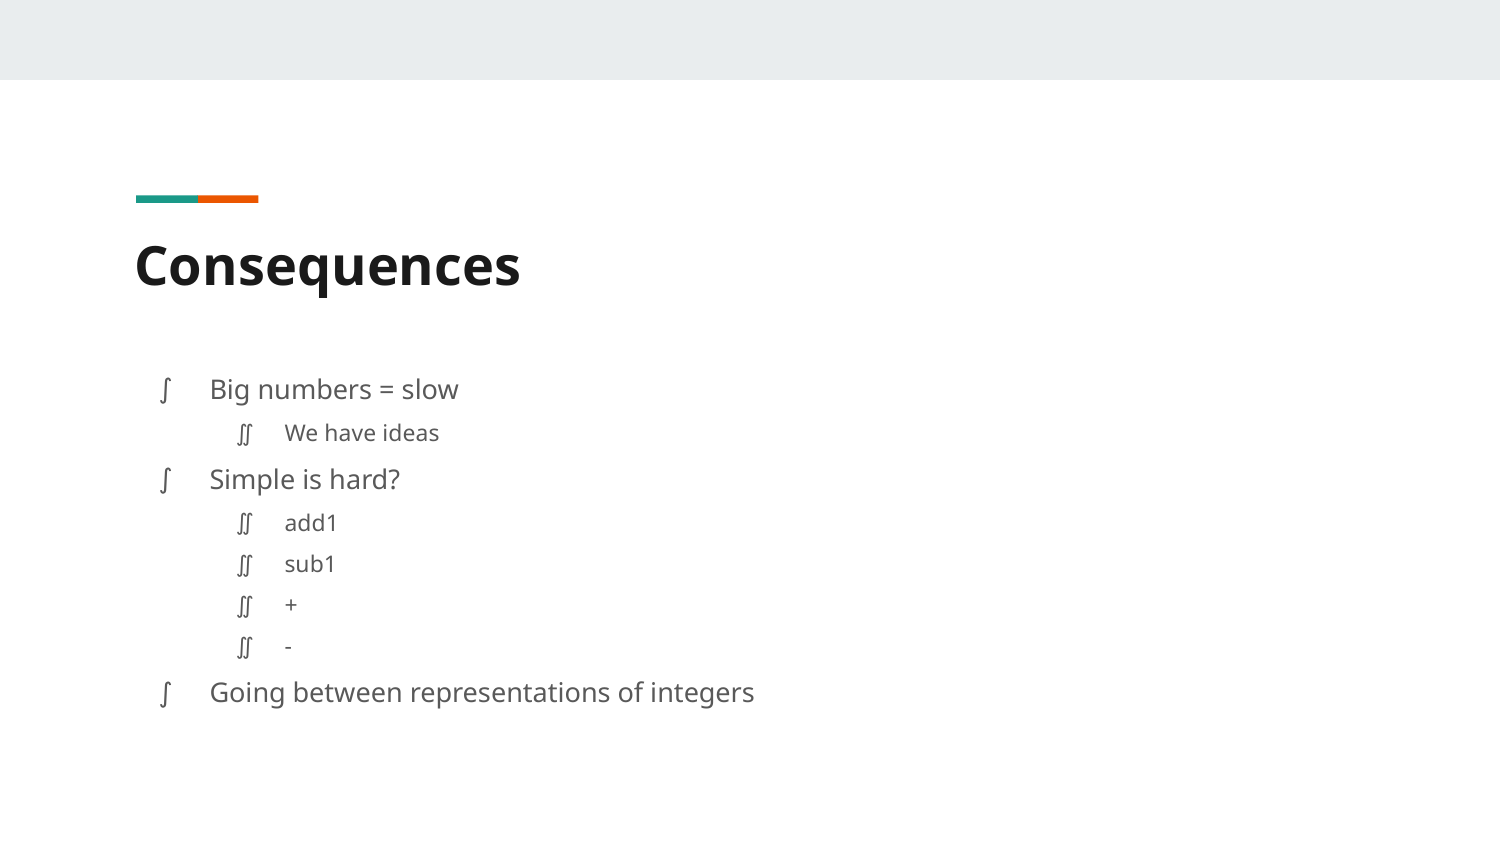

# Consequences
Big numbers = slow
We have ideas
Simple is hard?
add1
sub1
+
-
Going between representations of integers